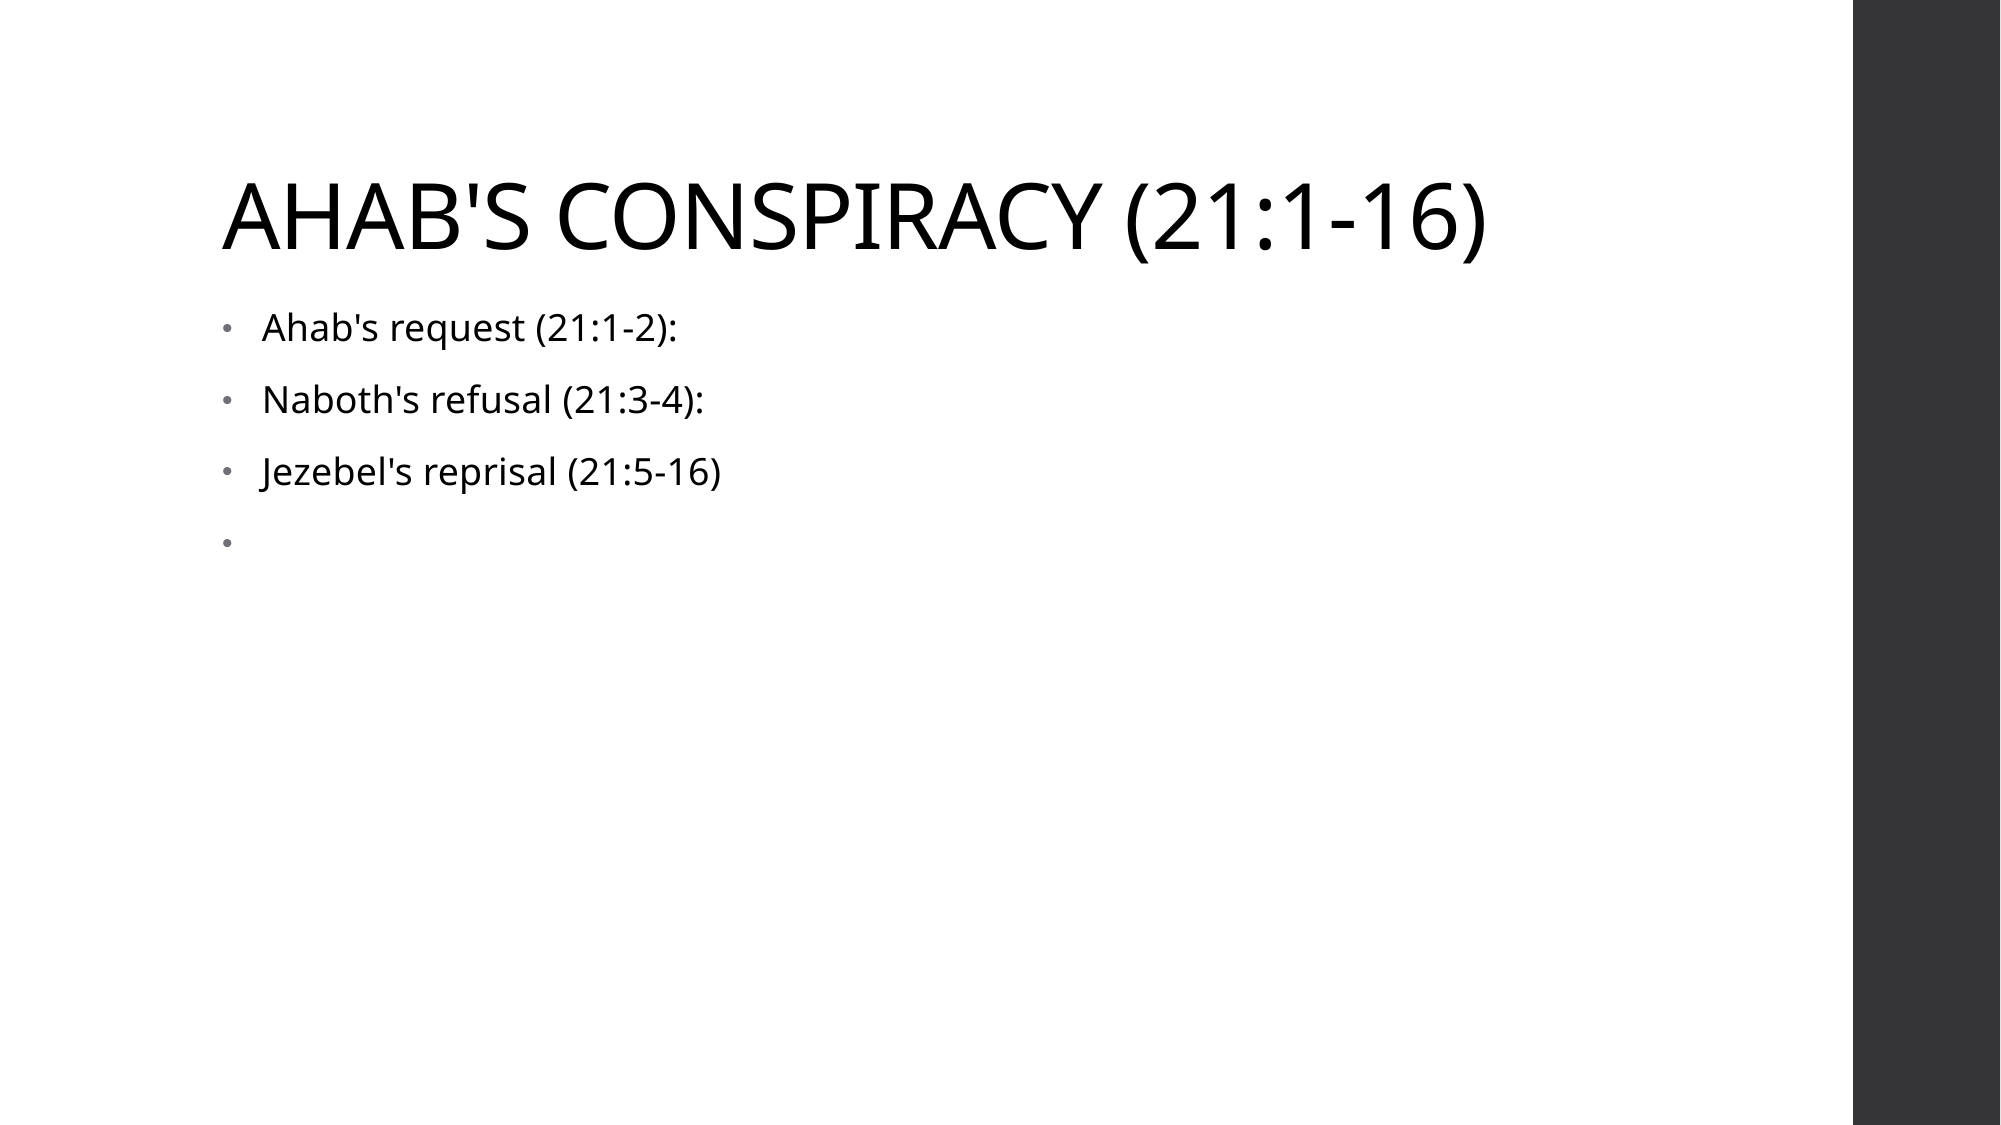

# AHAB'S CONSPIRACY (21:1-16)
 Ahab's request (21:1-2):
 Naboth's refusal (21:3-4):
 Jezebel's reprisal (21:5-16)